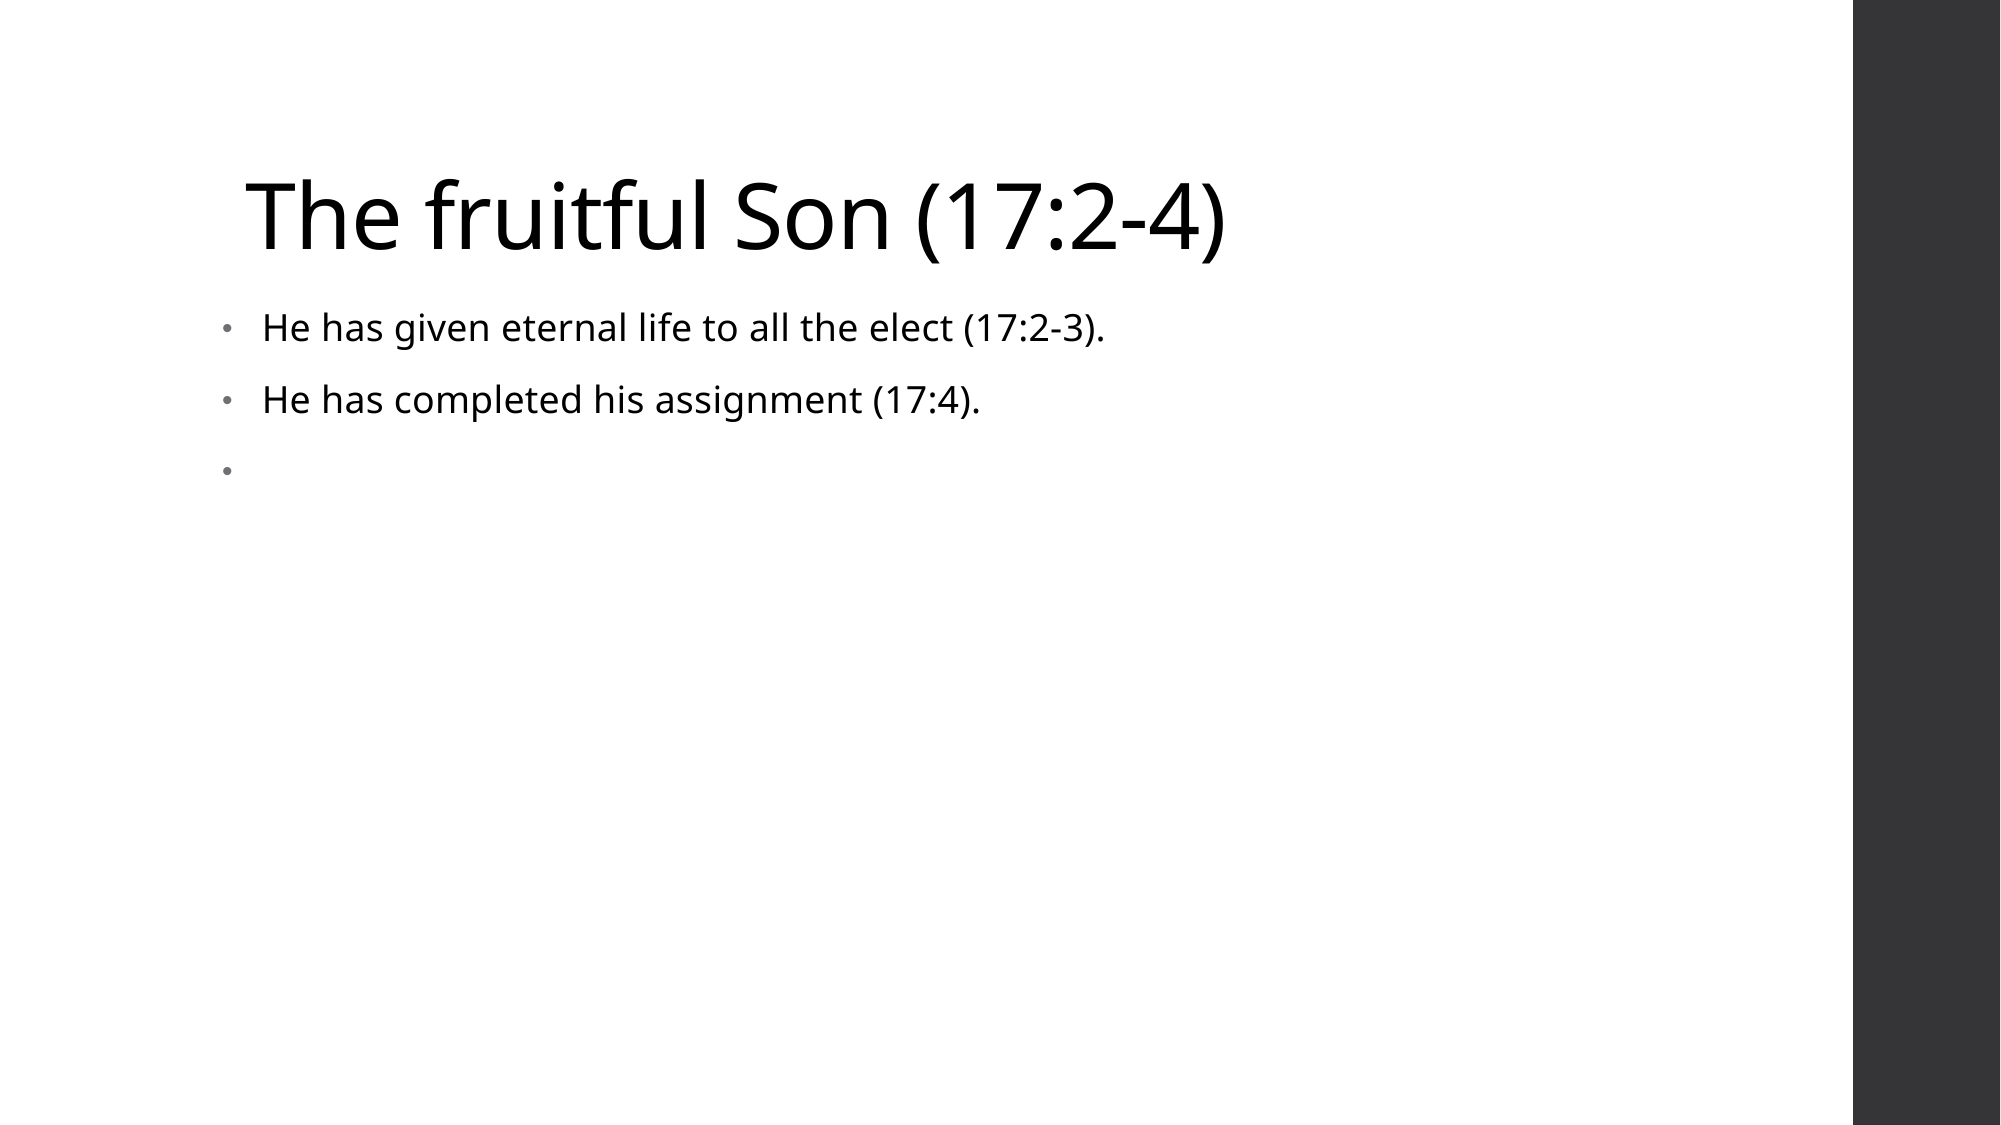

# The fruitful Son (17:2-4)
 He has given eternal life to all the elect (17:2-3).
 He has completed his assignment (17:4).